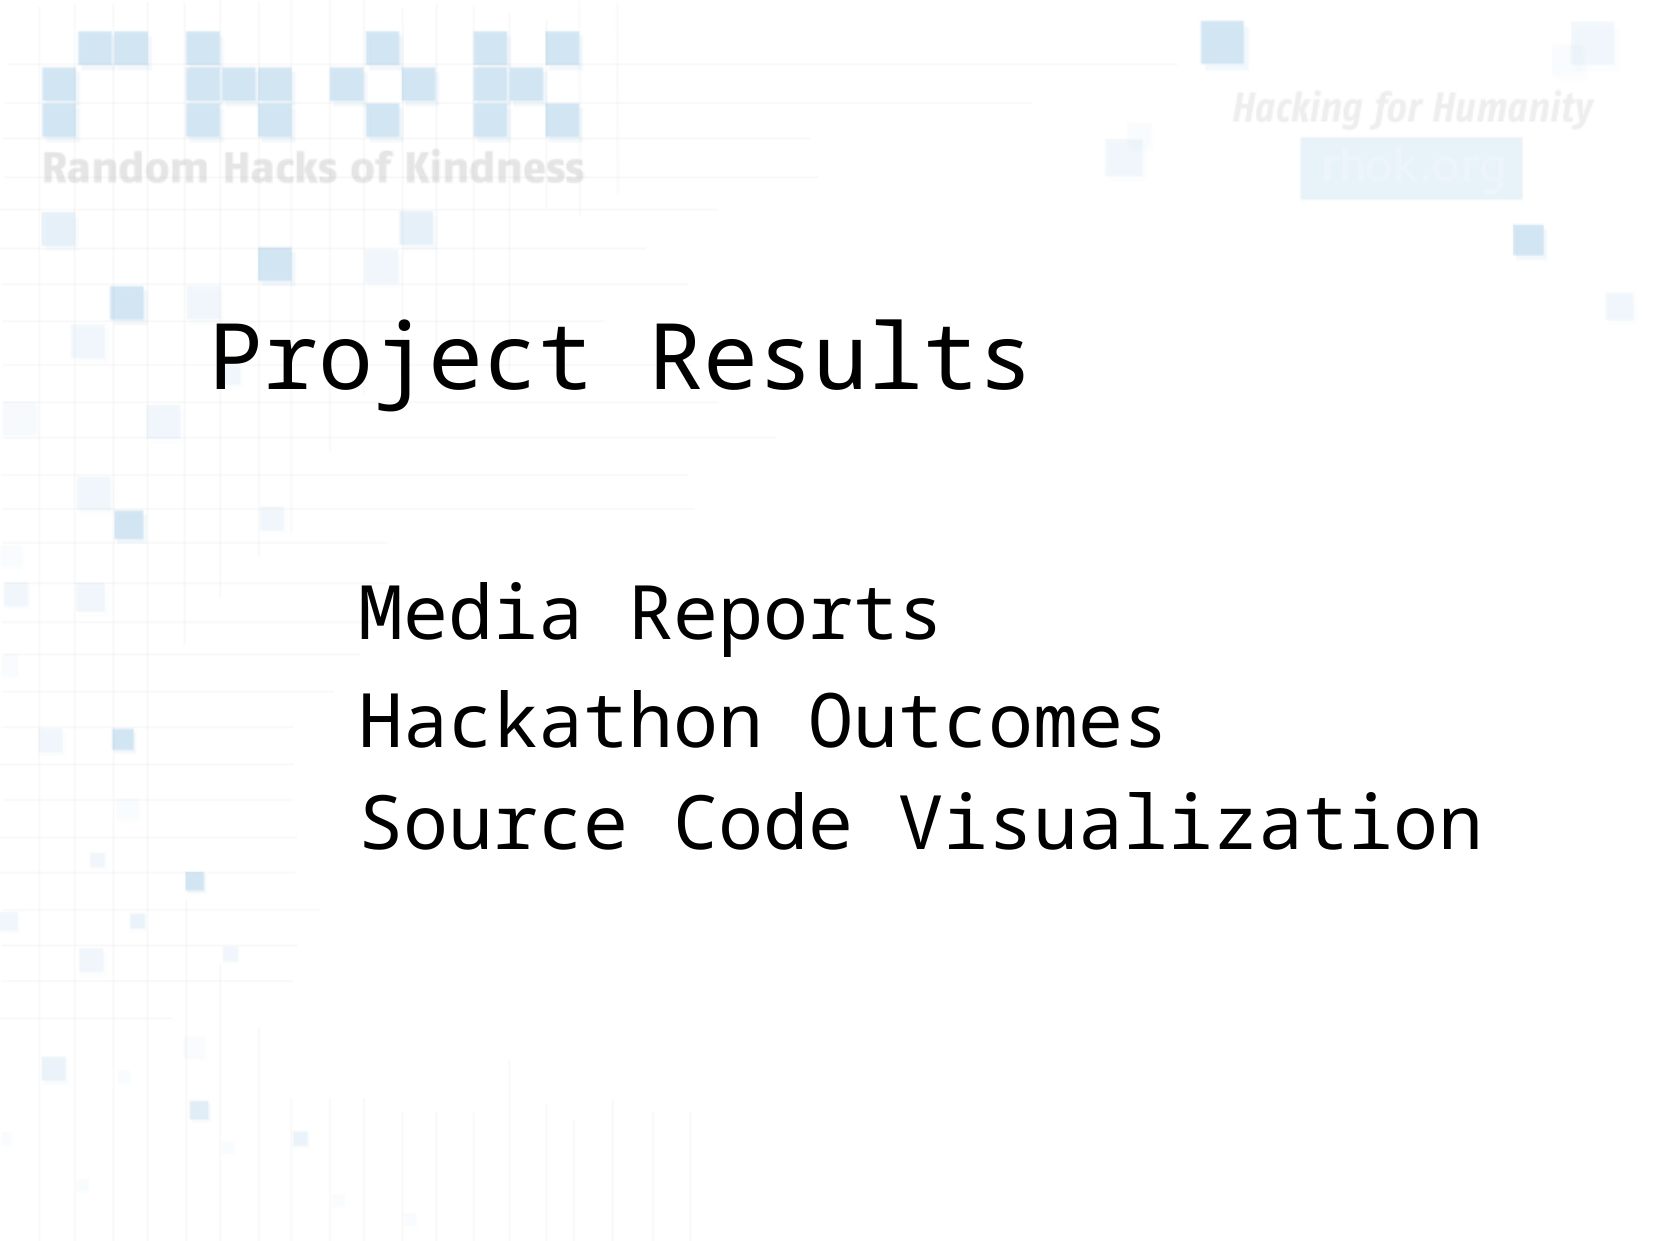

# Project Results Media Reports Hackathon Outcomes Source Code Visualization